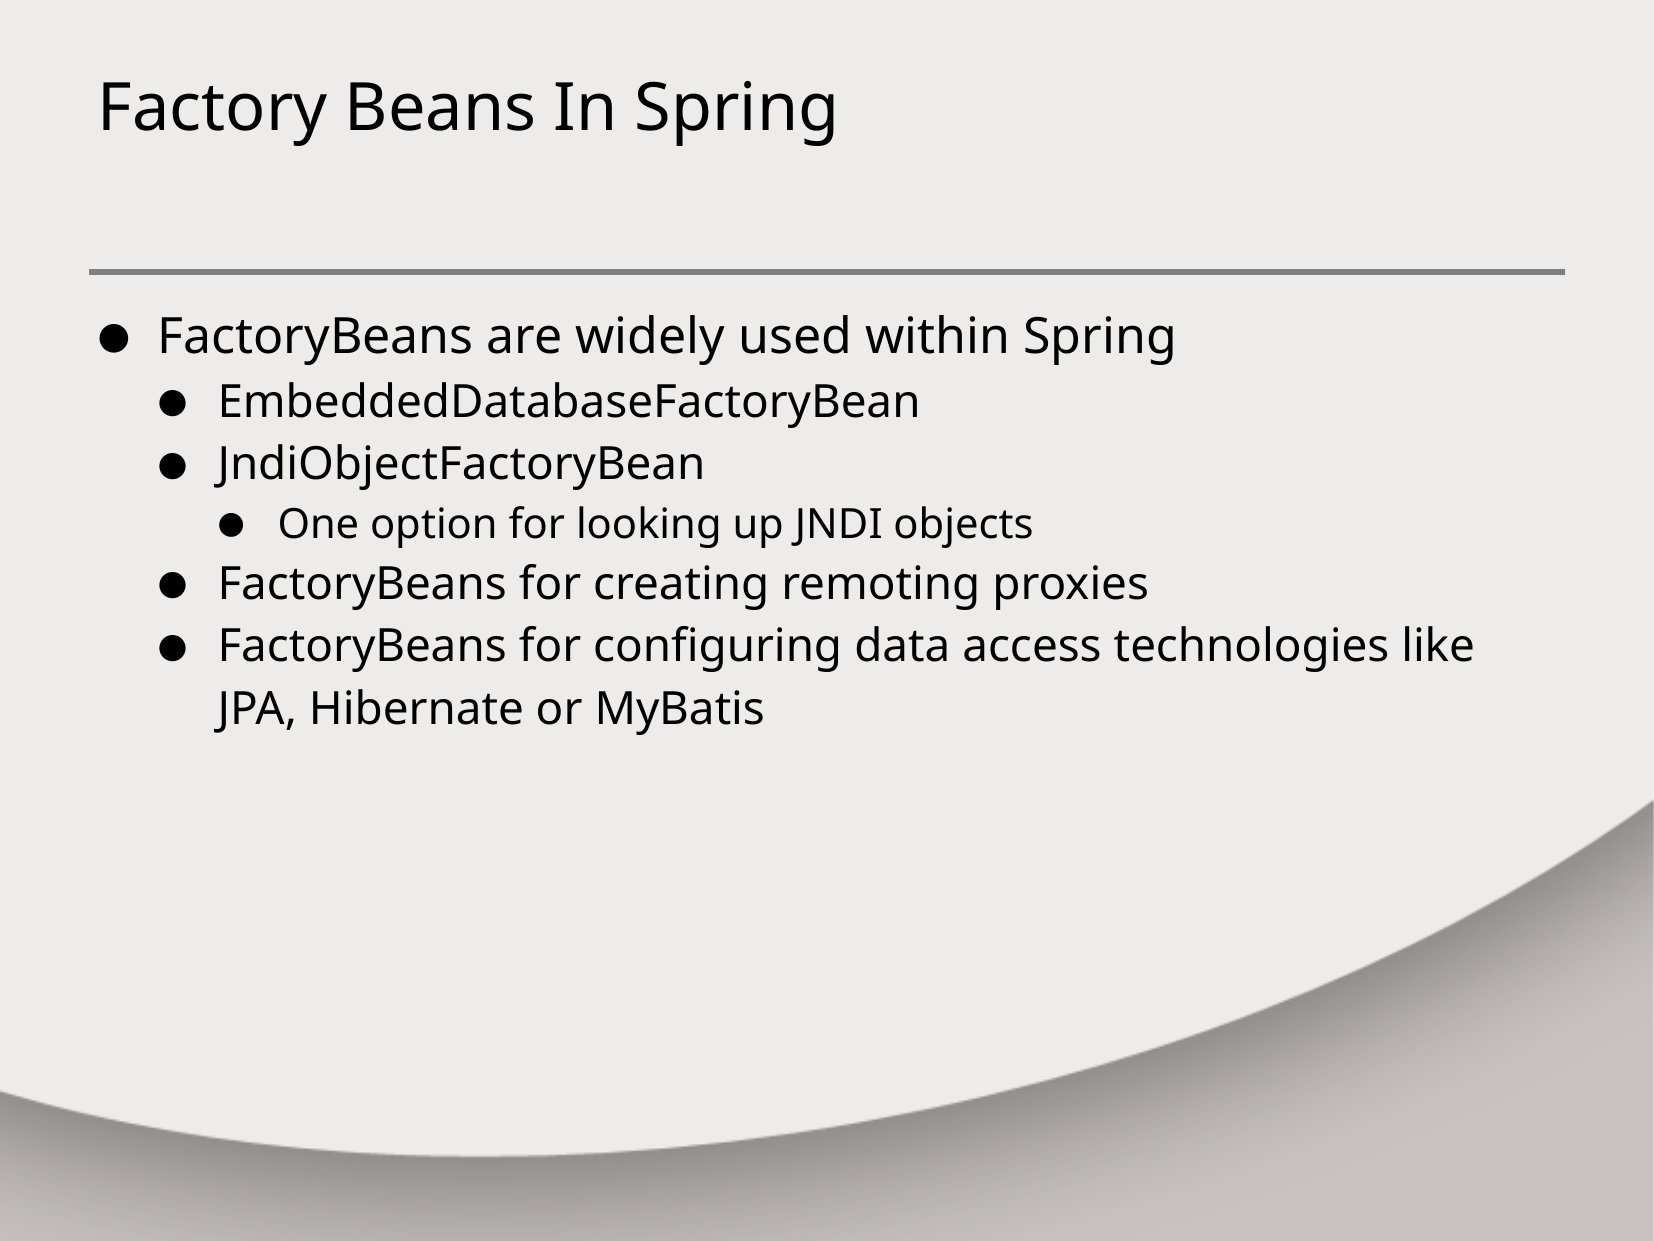

Factory Beans In Spring
# FactoryBeans are widely used within Spring
EmbeddedDatabaseFactoryBean
JndiObjectFactoryBean
One option for looking up JNDI objects
FactoryBeans for creating remoting proxies
FactoryBeans for configuring data access technologies like JPA, Hibernate or MyBatis